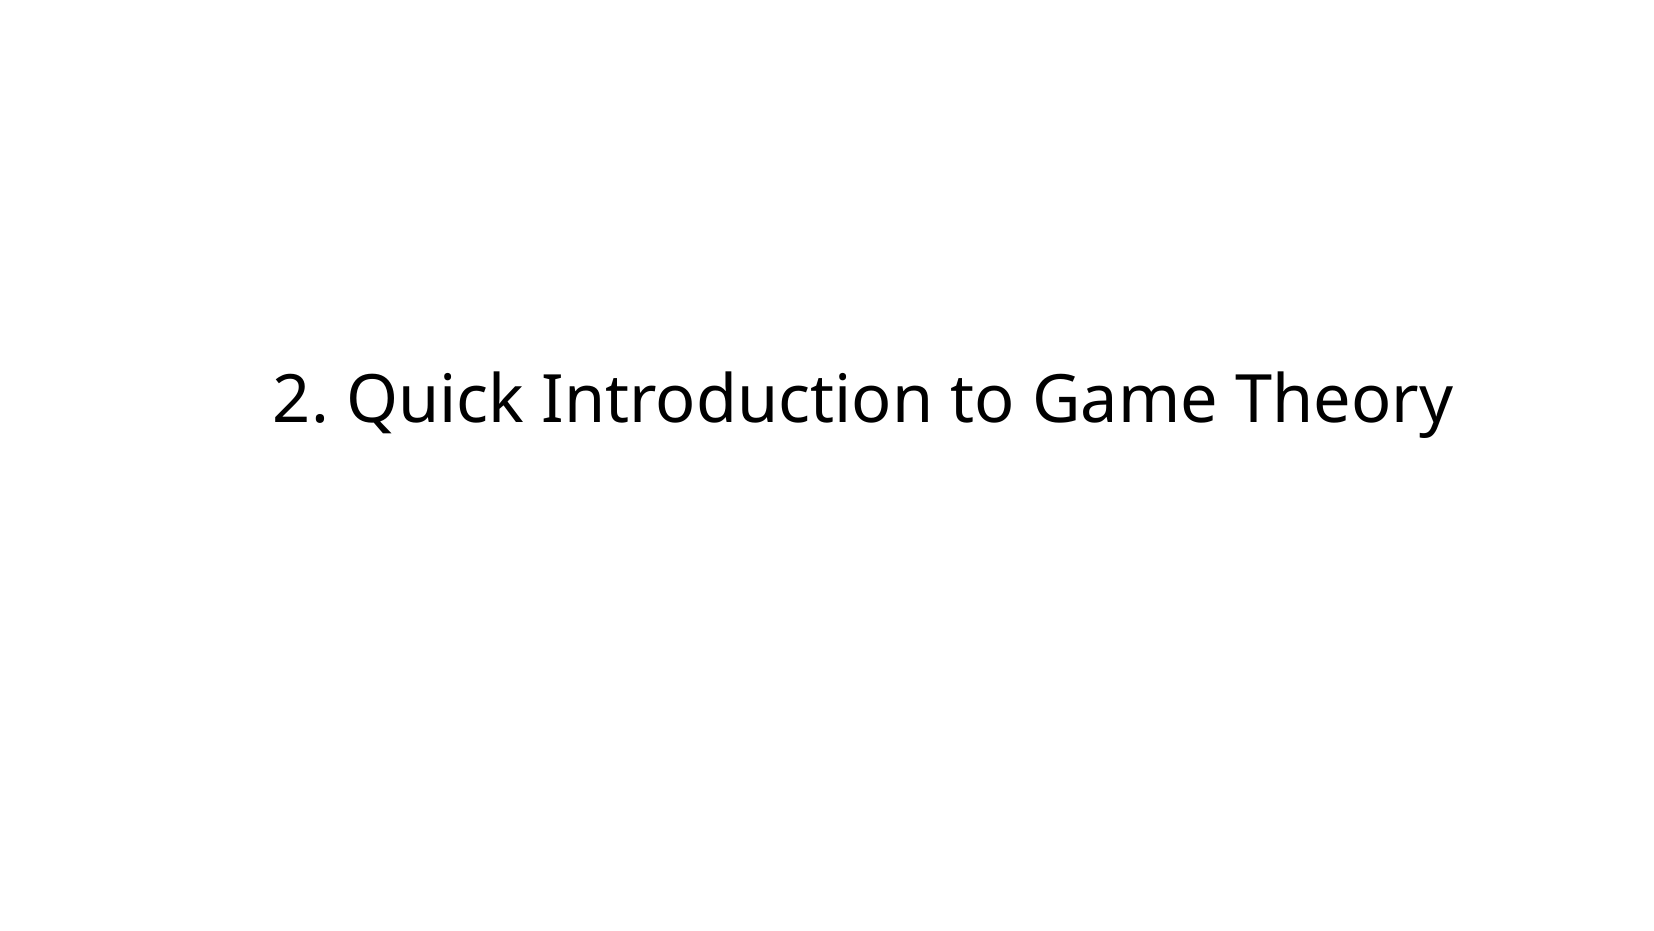

# 2. Quick Introduction to Game Theory